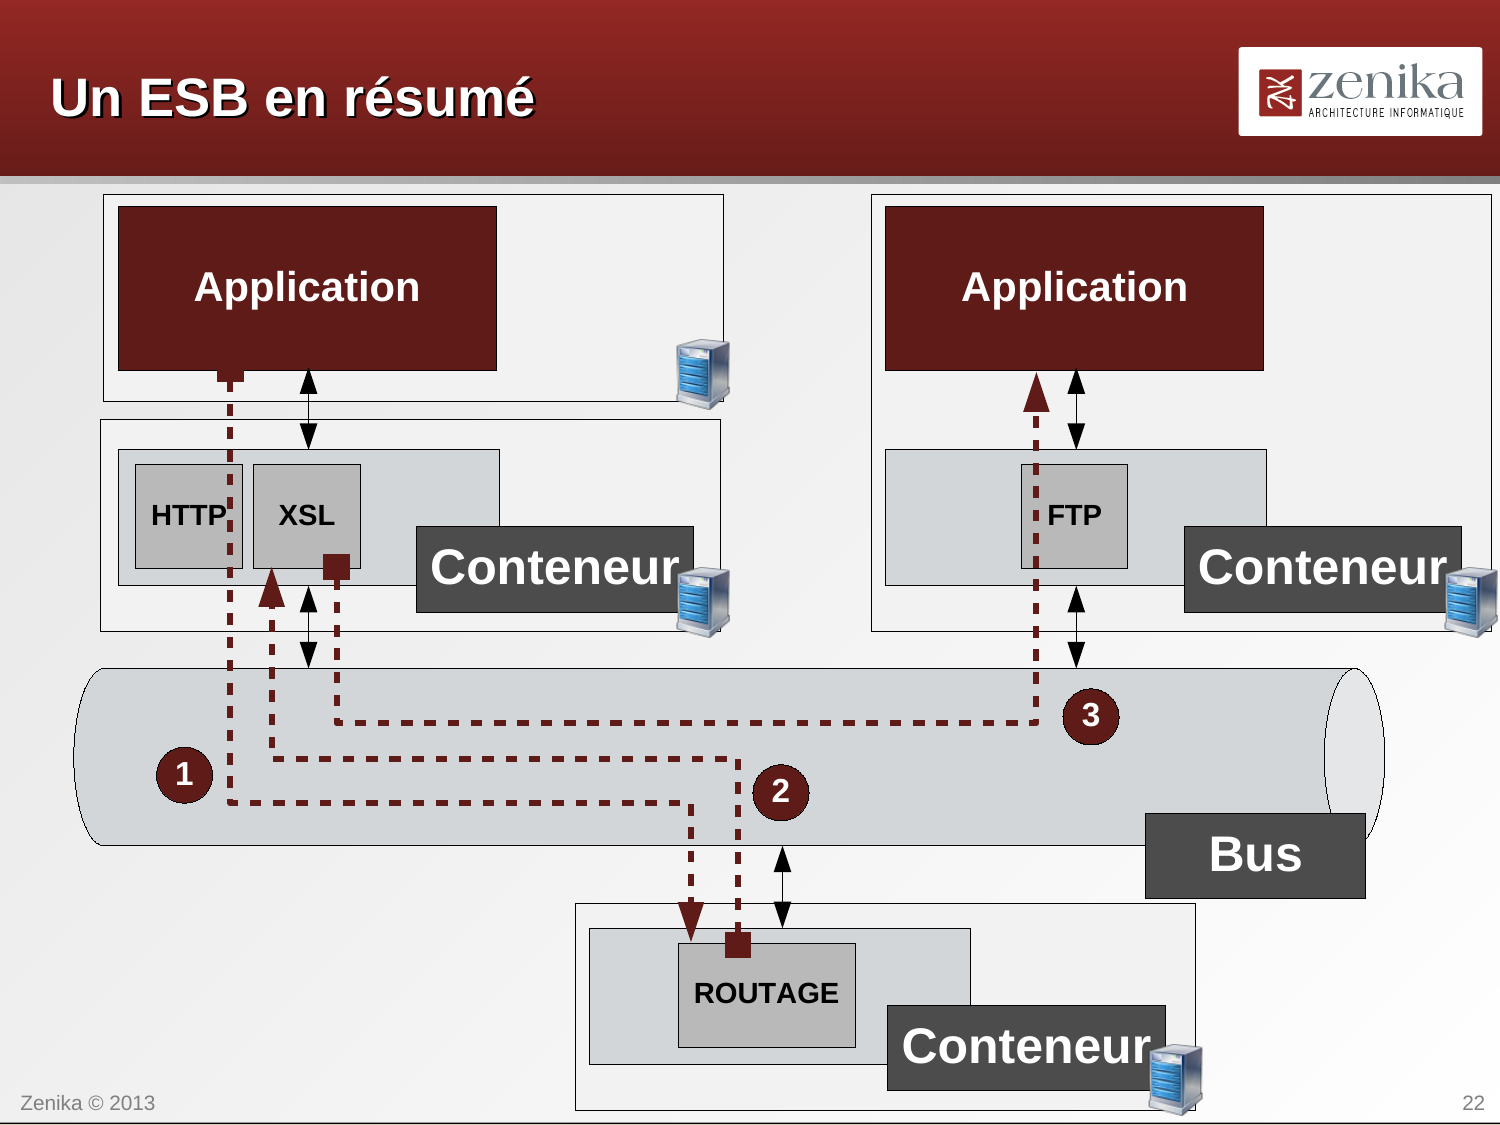

# Un ESB en résumé
Application
Application
HTTP
XSL
FTP
Conteneur
Conteneur
Conteneur
3
1
2
Bus
ROUTAGE
Conteneur
Conteneur